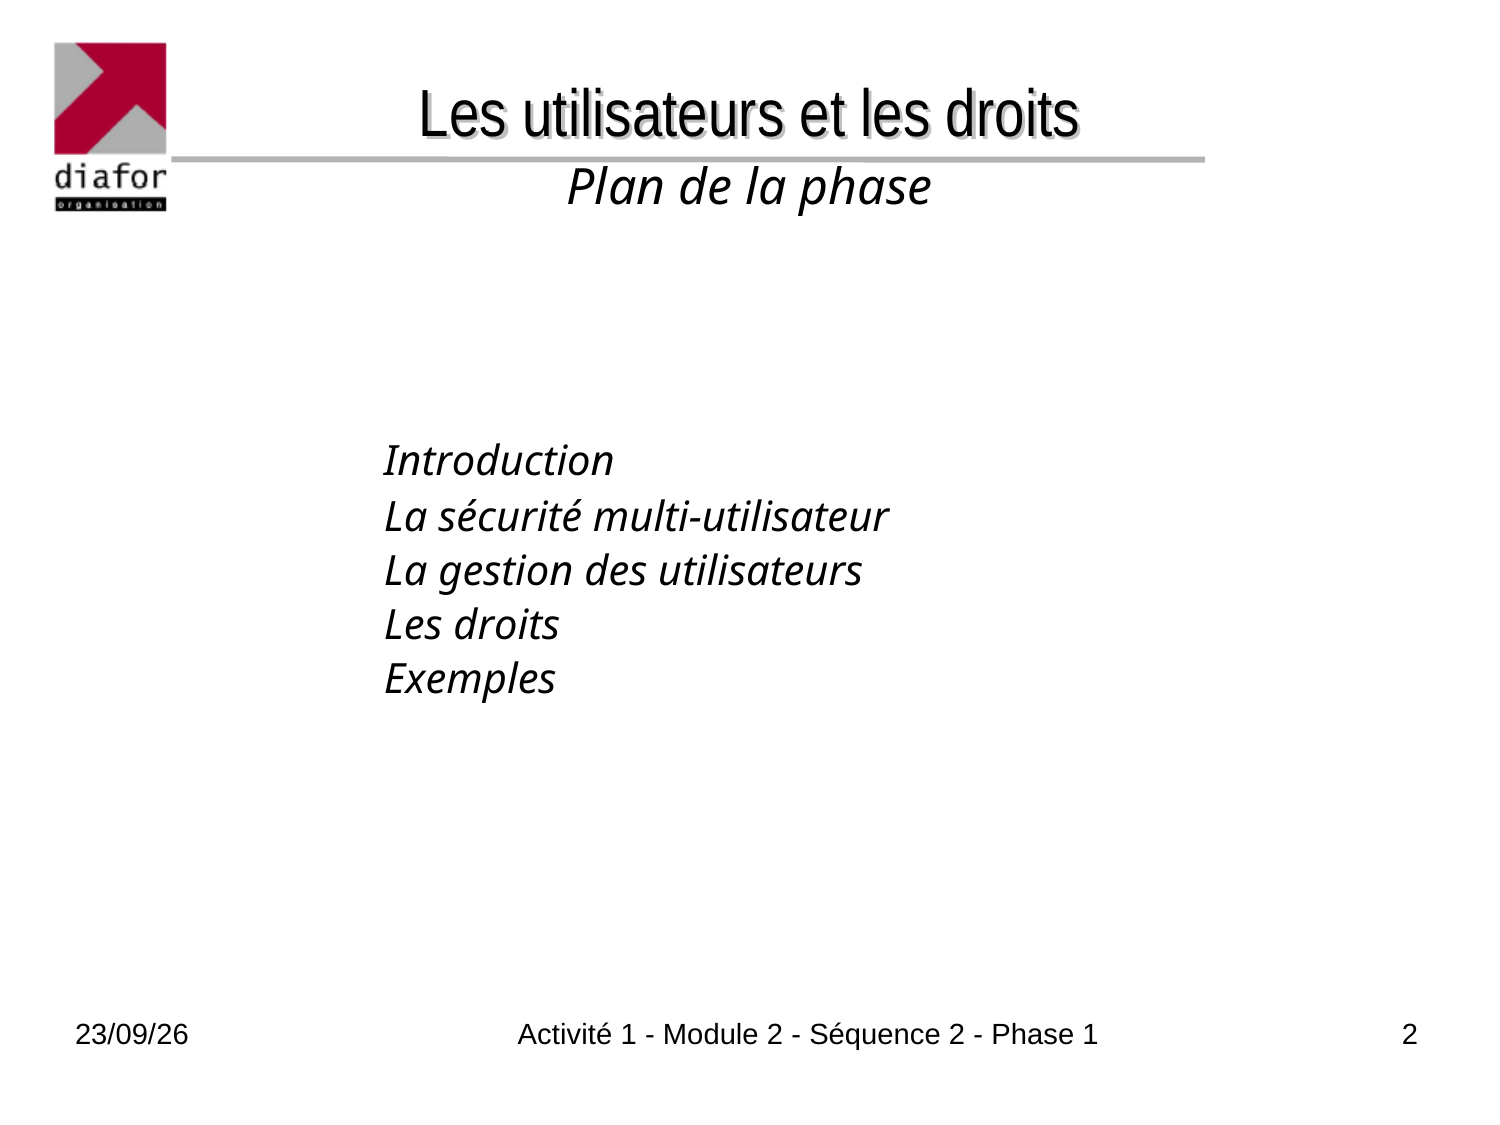

# Les utilisateurs et les droits Plan de la phase
Introduction
La sécurité multi-utilisateur
La gestion des utilisateurs
Les droits
Exemples
Activité 1 - Module 2 - Séquence 2 - Phase 1
2